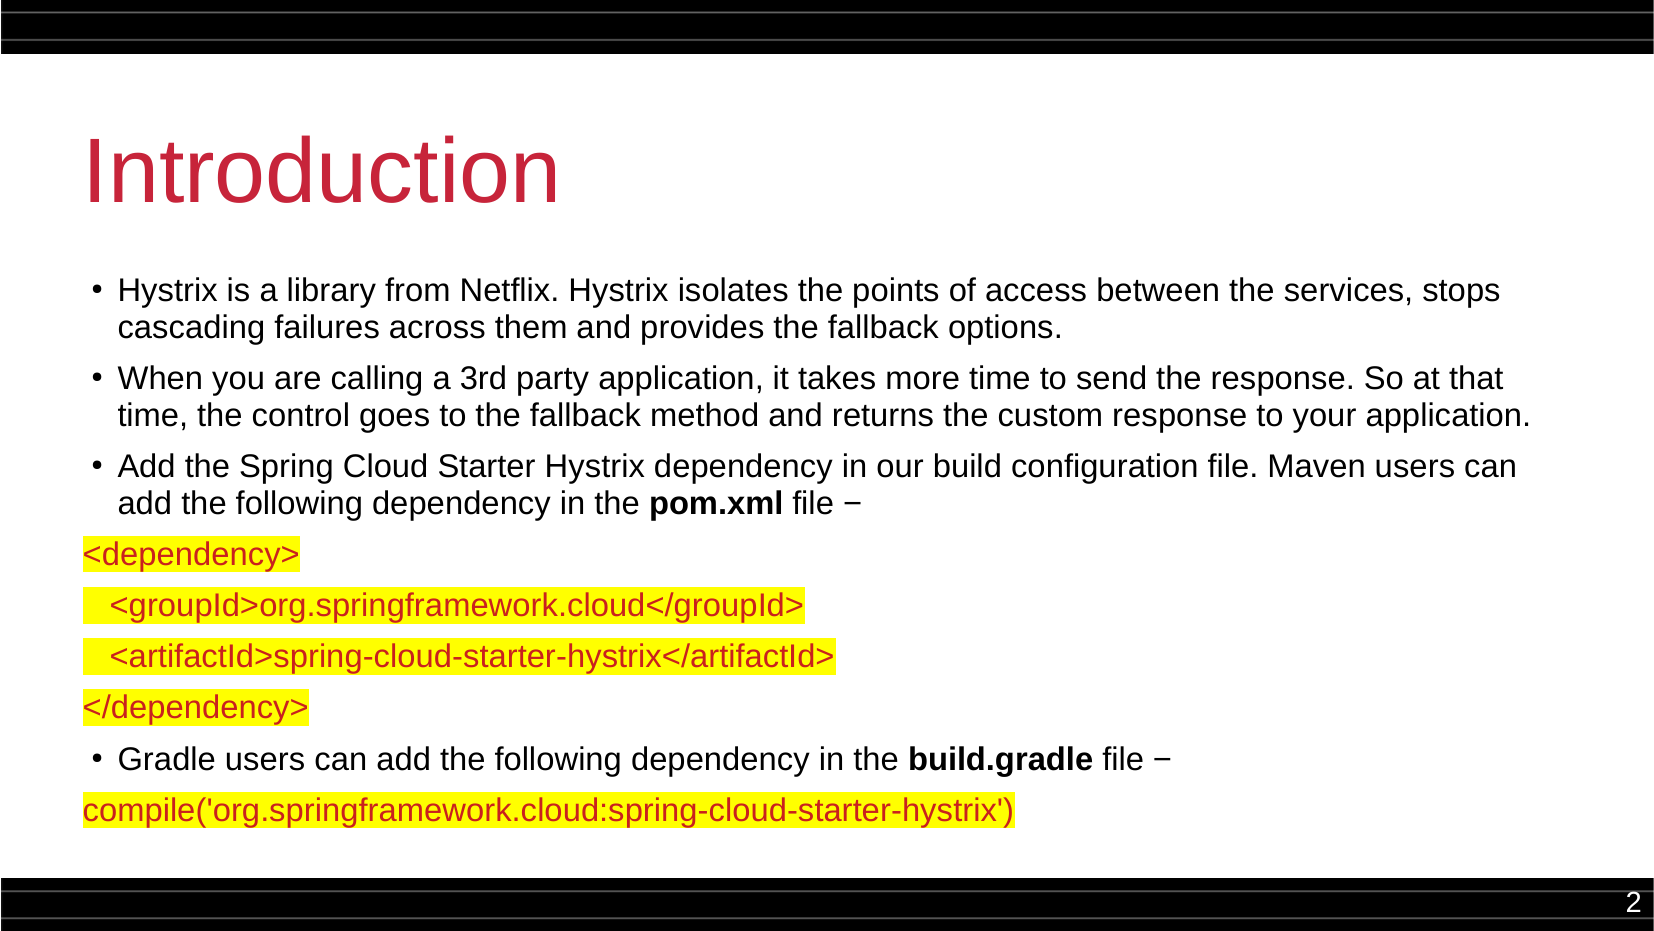

# Introduction
Hystrix is a library from Netflix. Hystrix isolates the points of access between the services, stops cascading failures across them and provides the fallback options.
When you are calling a 3rd party application, it takes more time to send the response. So at that time, the control goes to the fallback method and returns the custom response to your application.
Add the Spring Cloud Starter Hystrix dependency in our build configuration file. Maven users can add the following dependency in the pom.xml file −
<dependency>
 <groupId>org.springframework.cloud</groupId>
 <artifactId>spring-cloud-starter-hystrix</artifactId>
</dependency>
Gradle users can add the following dependency in the build.gradle file −
compile('org.springframework.cloud:spring-cloud-starter-hystrix')